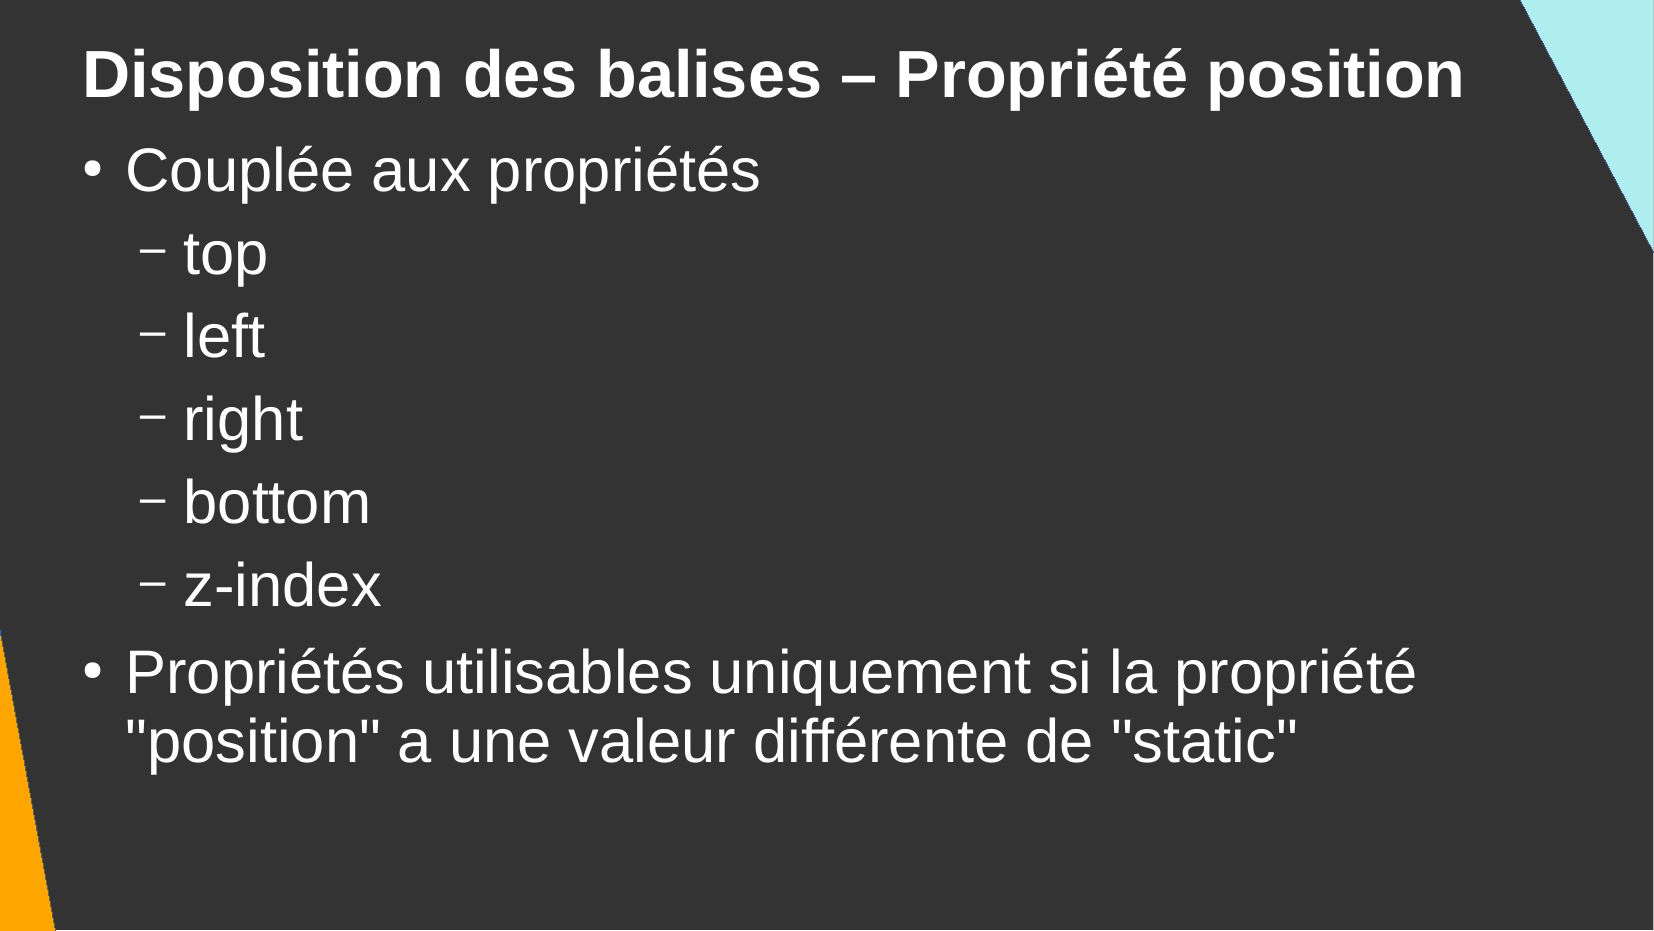

# Disposition des balises – Propriété position
Couplée aux propriétés
top
left
right
bottom
z-index
Propriétés utilisables uniquement si la propriété "position" a une valeur différente de "static"